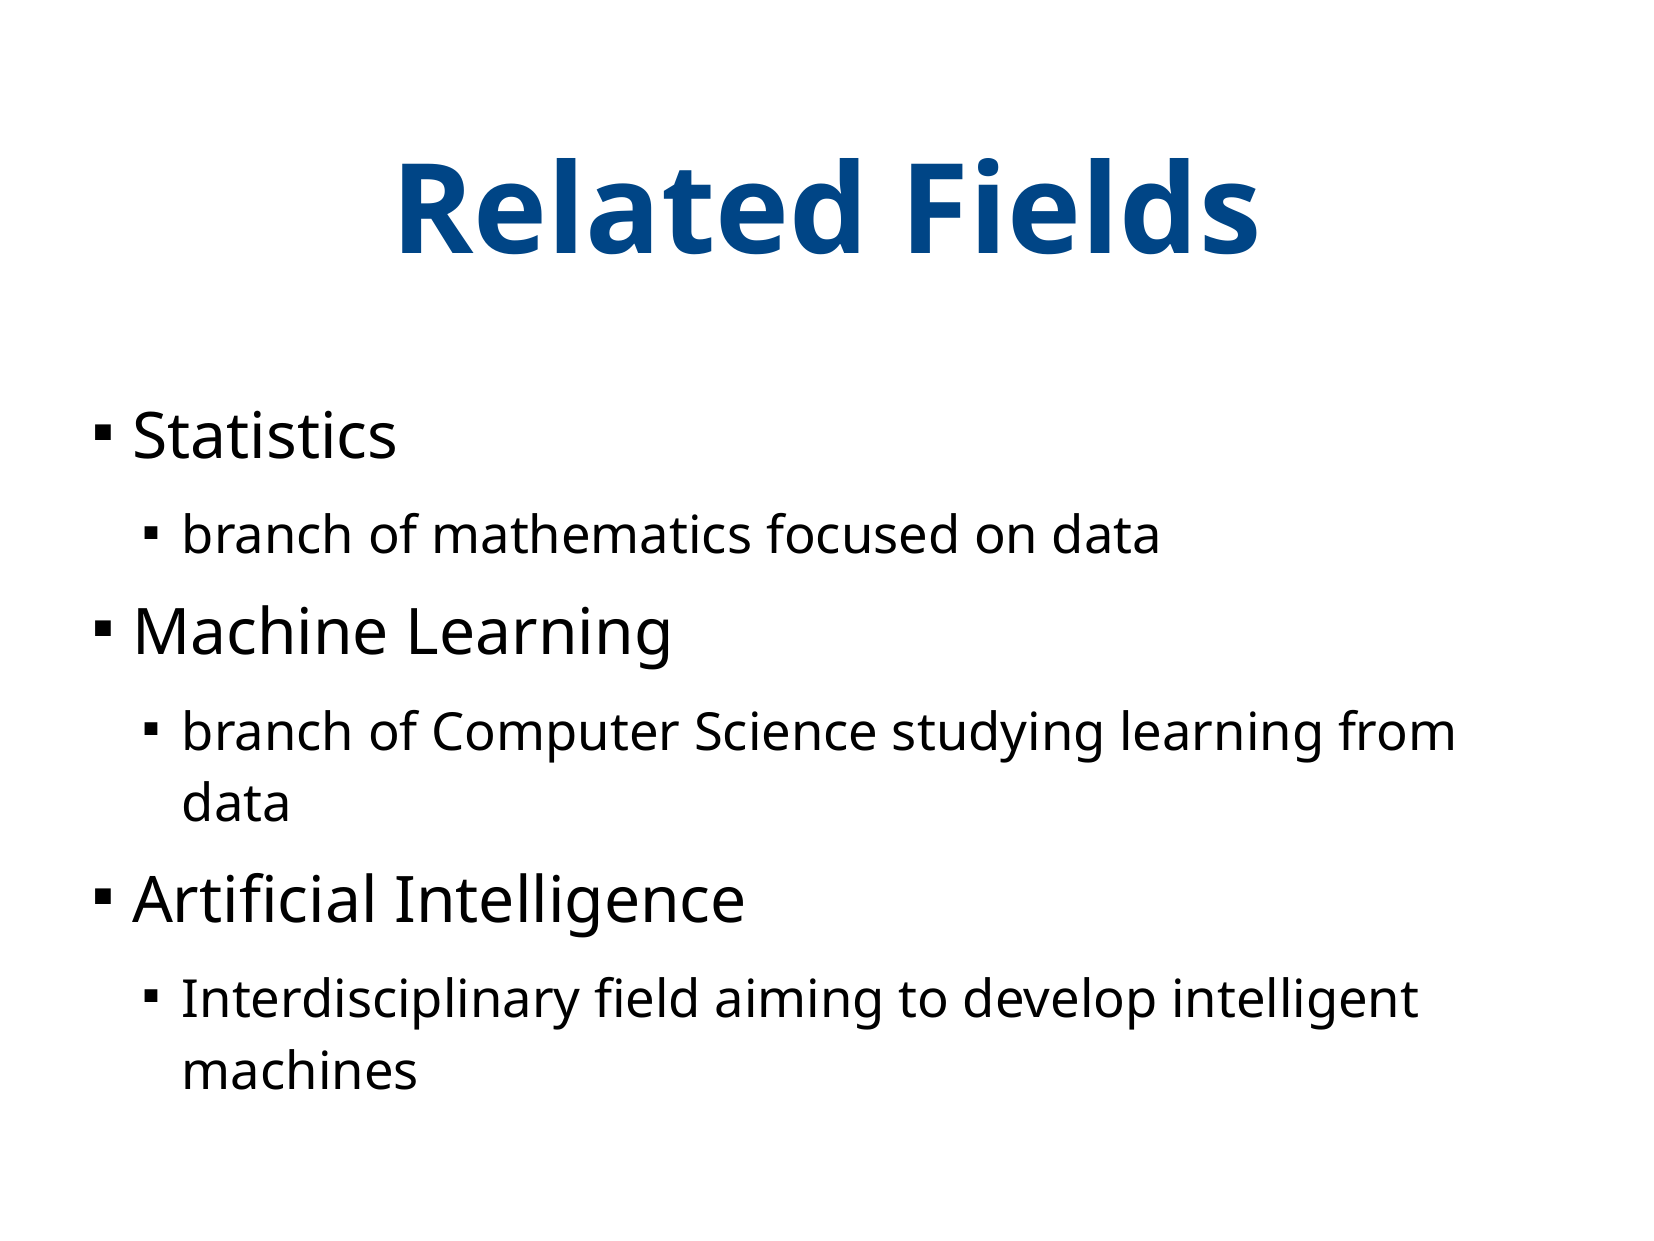

# Related Fields
Statistics
branch of mathematics focused on data
Machine Learning
branch of Computer Science studying learning from data
Artificial Intelligence
Interdisciplinary field aiming to develop intelligent machines